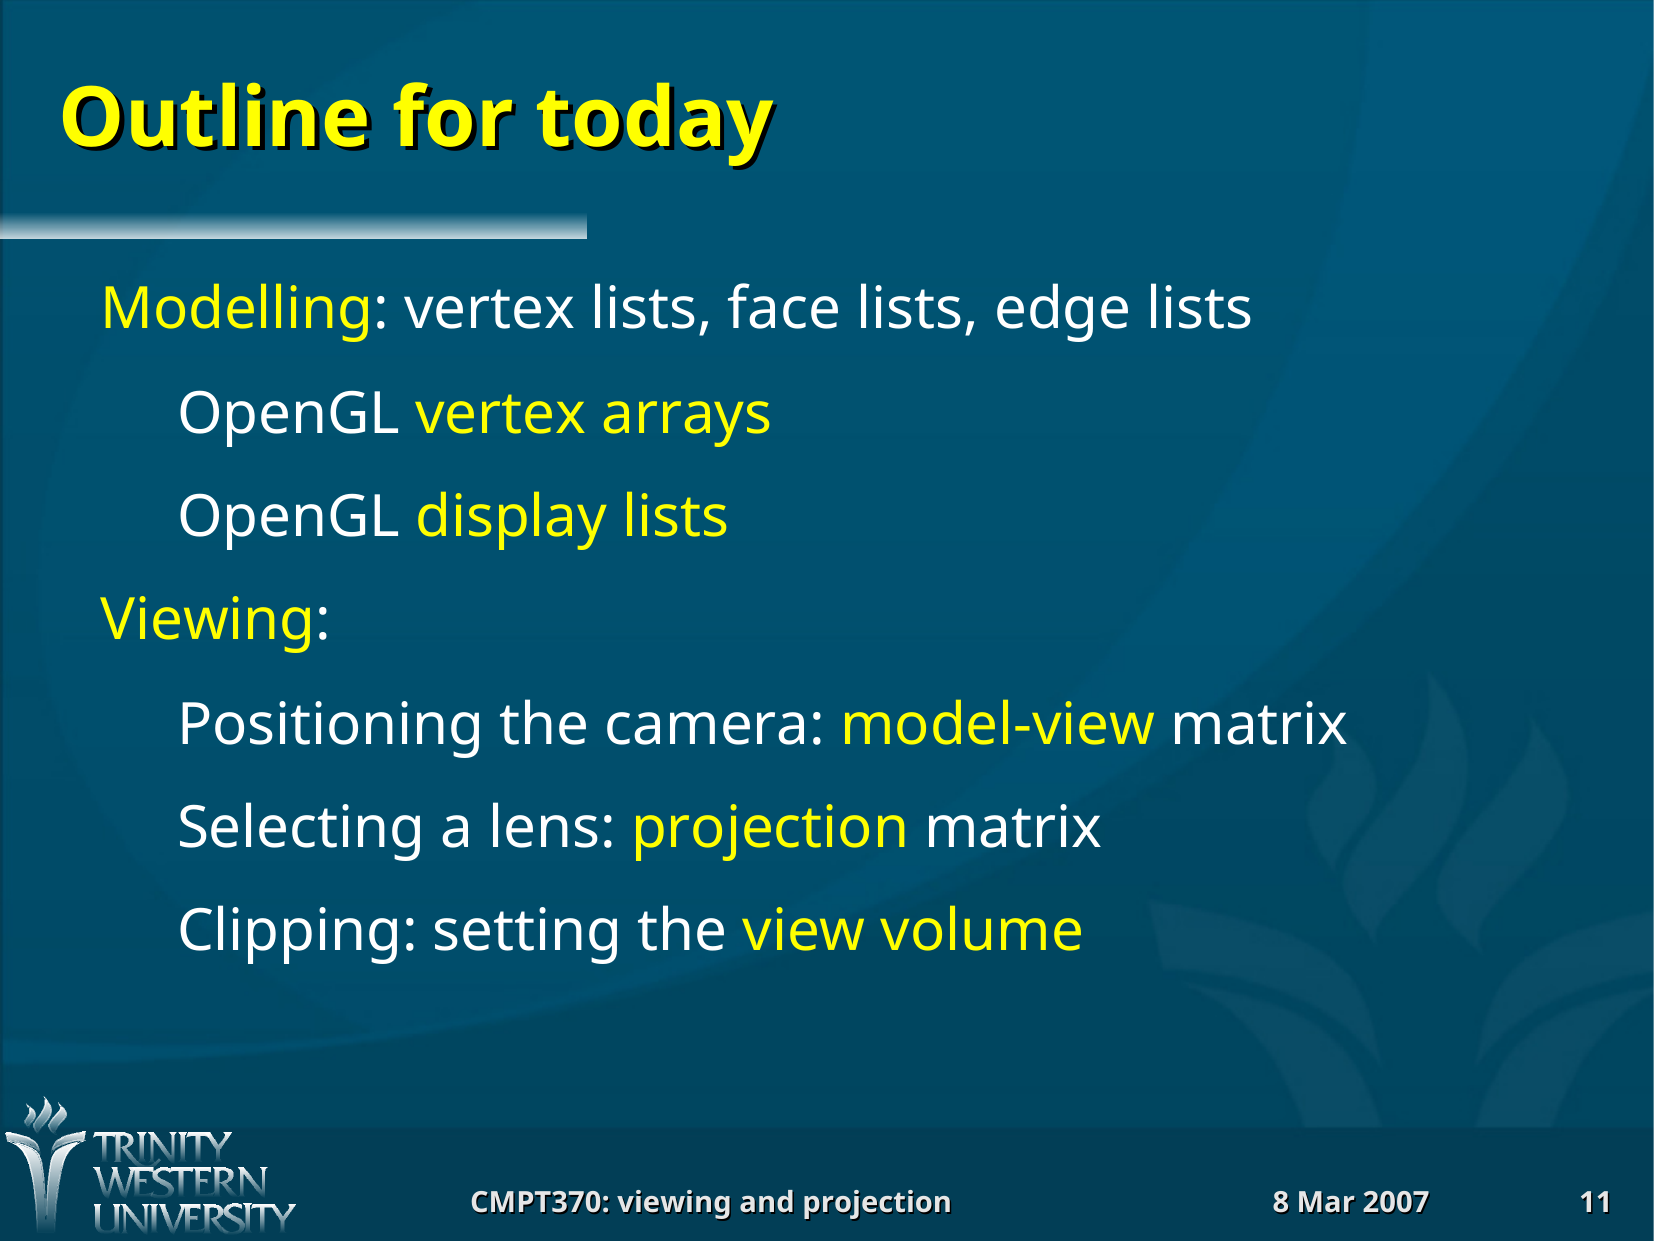

# Outline for today
Modelling: vertex lists, face lists, edge lists
OpenGL vertex arrays
OpenGL display lists
Viewing:
Positioning the camera: model-view matrix
Selecting a lens: projection matrix
Clipping: setting the view volume
CMPT370: viewing and projection
8 Mar 2007
11